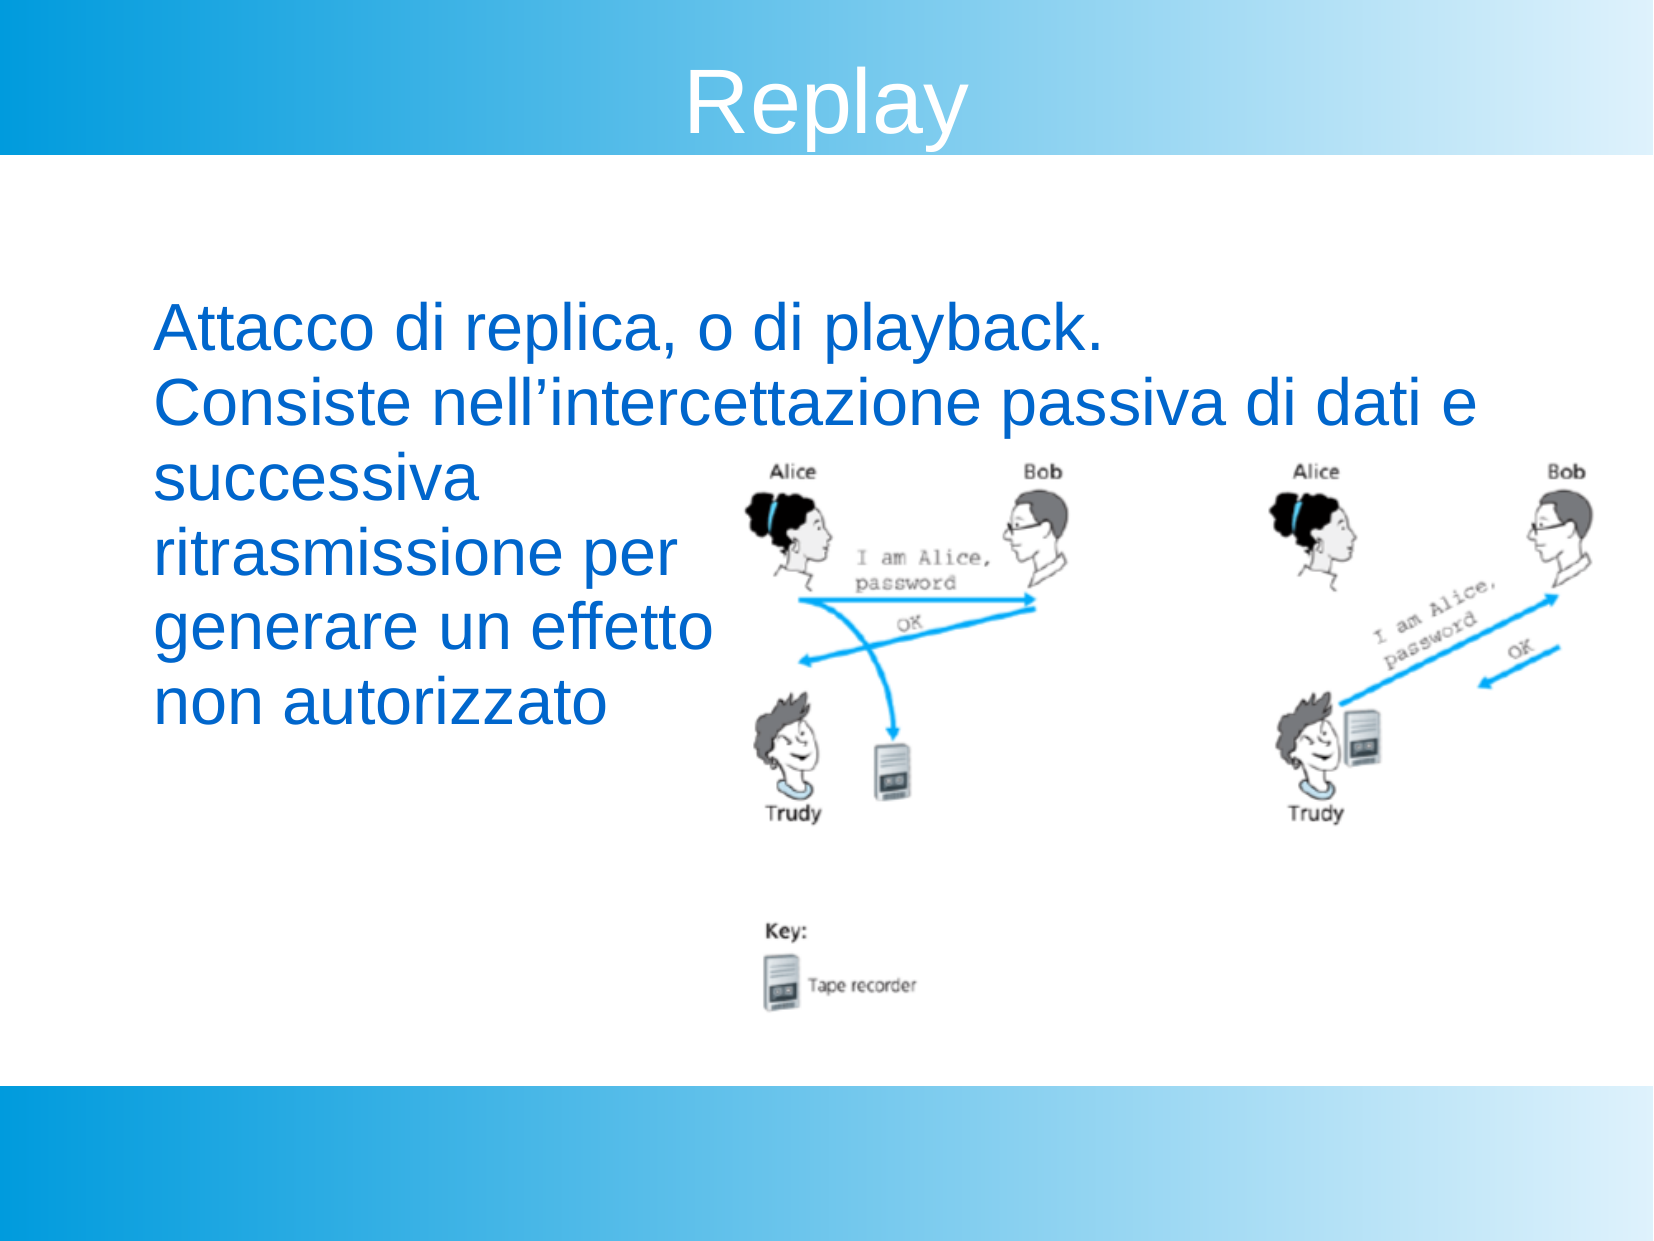

# Replay
Attacco di replica, o di playback. Consiste nell’intercettazione passiva di dati e successiva ritrasmissione per generare un effetto non autorizzato